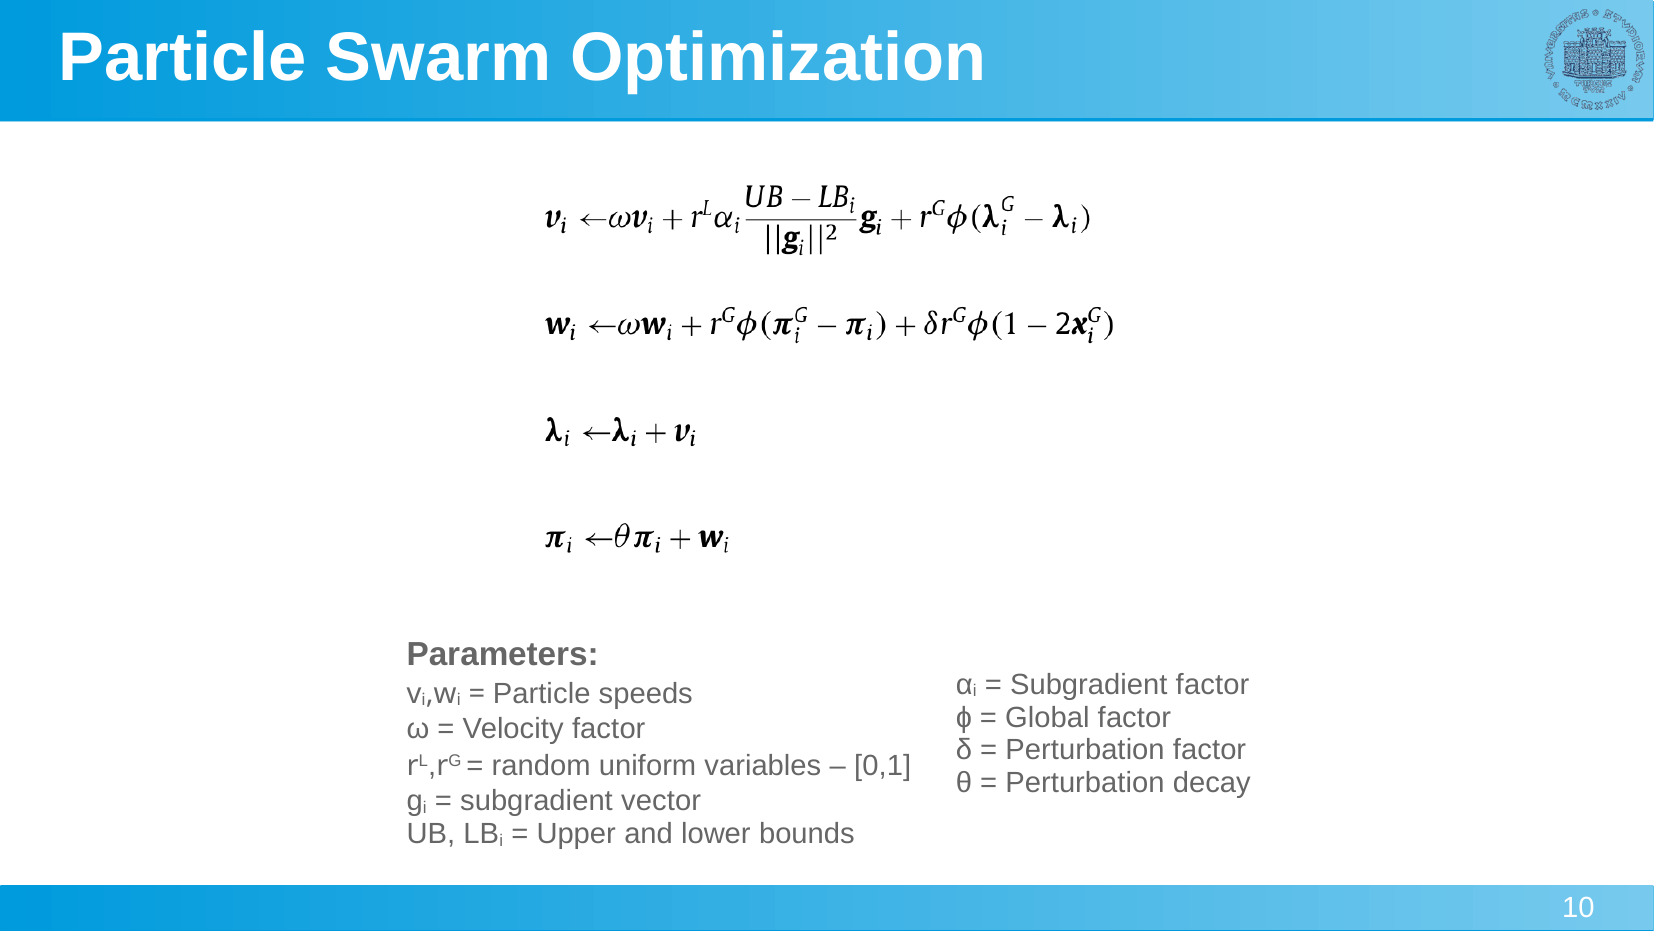

# Particle Swarm Optimization
Parameters:
vi,wi = Particle speeds
ω = Velocity factor
rL,rG = random uniform variables – [0,1]
gi = subgradient vector
UB, LBi = Upper and lower bounds
αi = Subgradient factor
ɸ = Global factor
δ = Perturbation factor
θ = Perturbation decay
10